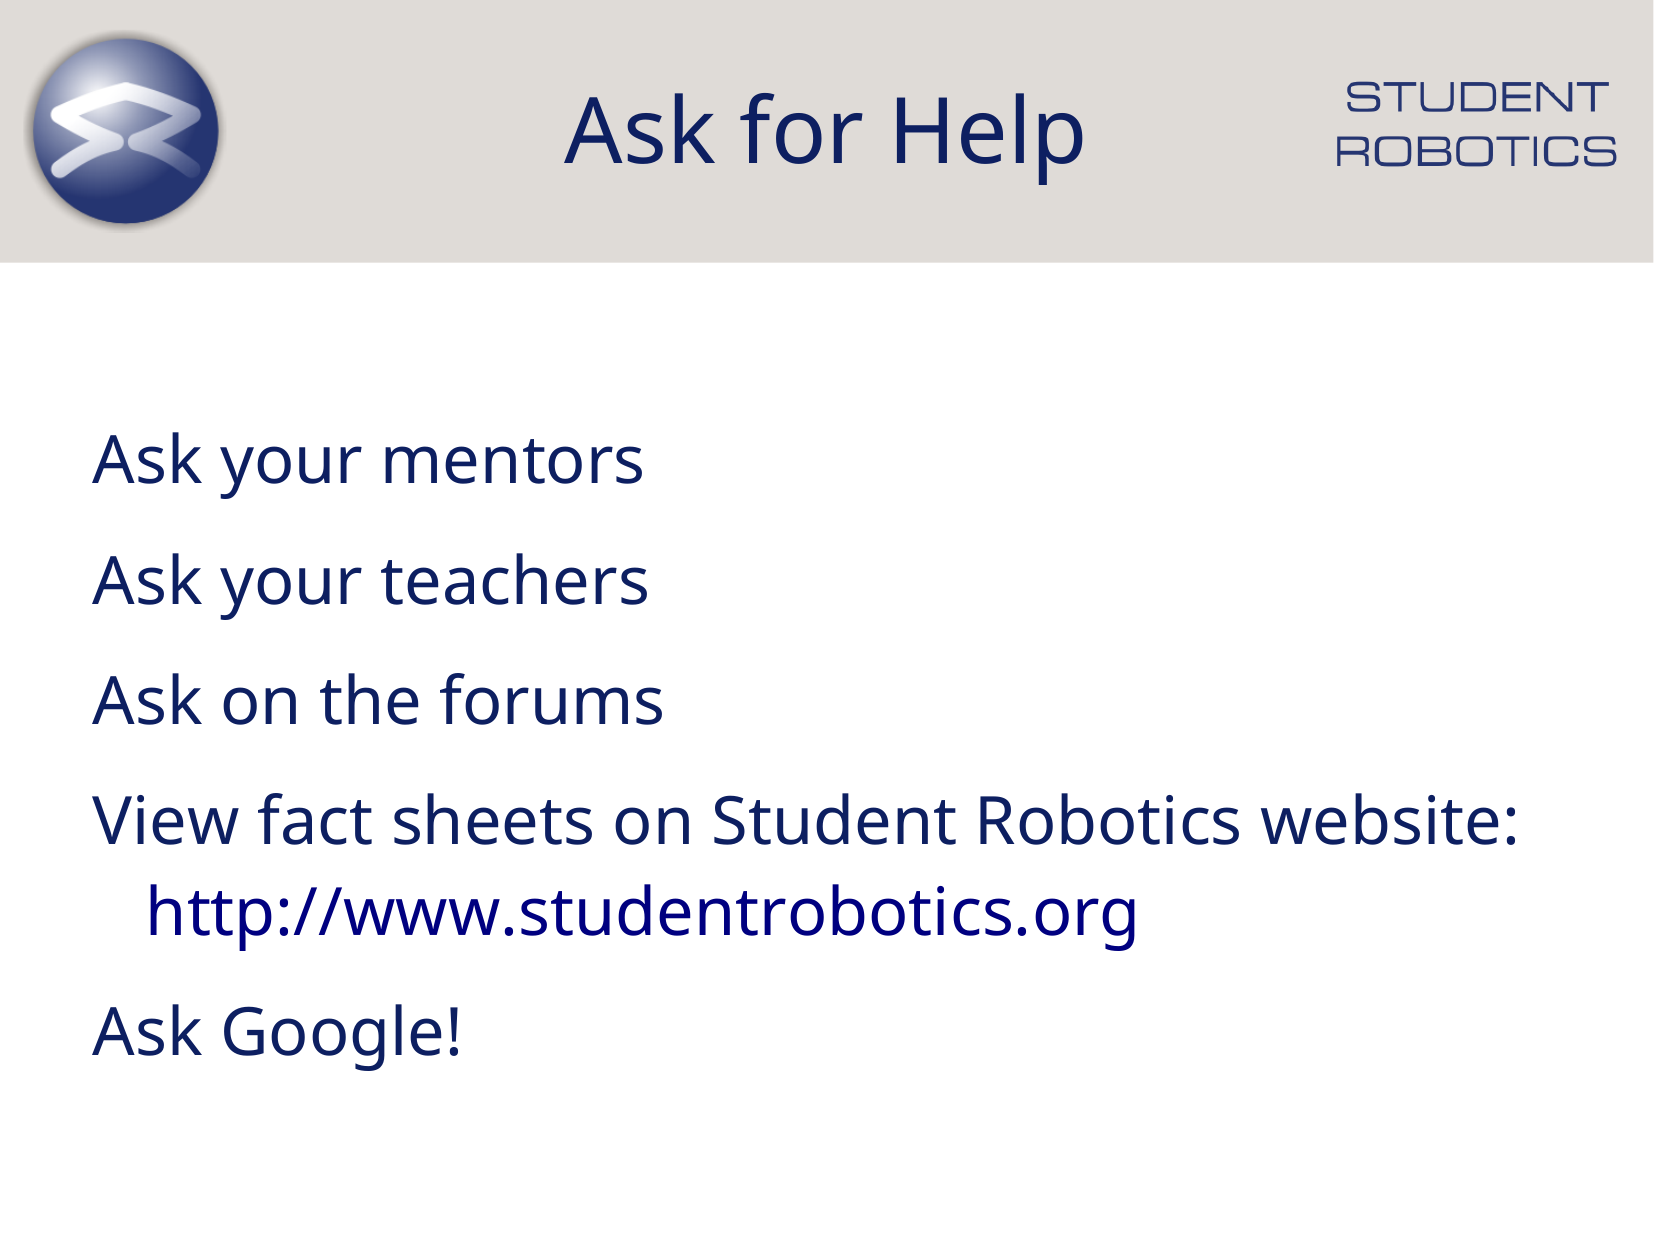

# Ask for Help
Ask your mentors
Ask your teachers
Ask on the forums
View fact sheets on Student Robotics website: http://www.studentrobotics.org
Ask Google!